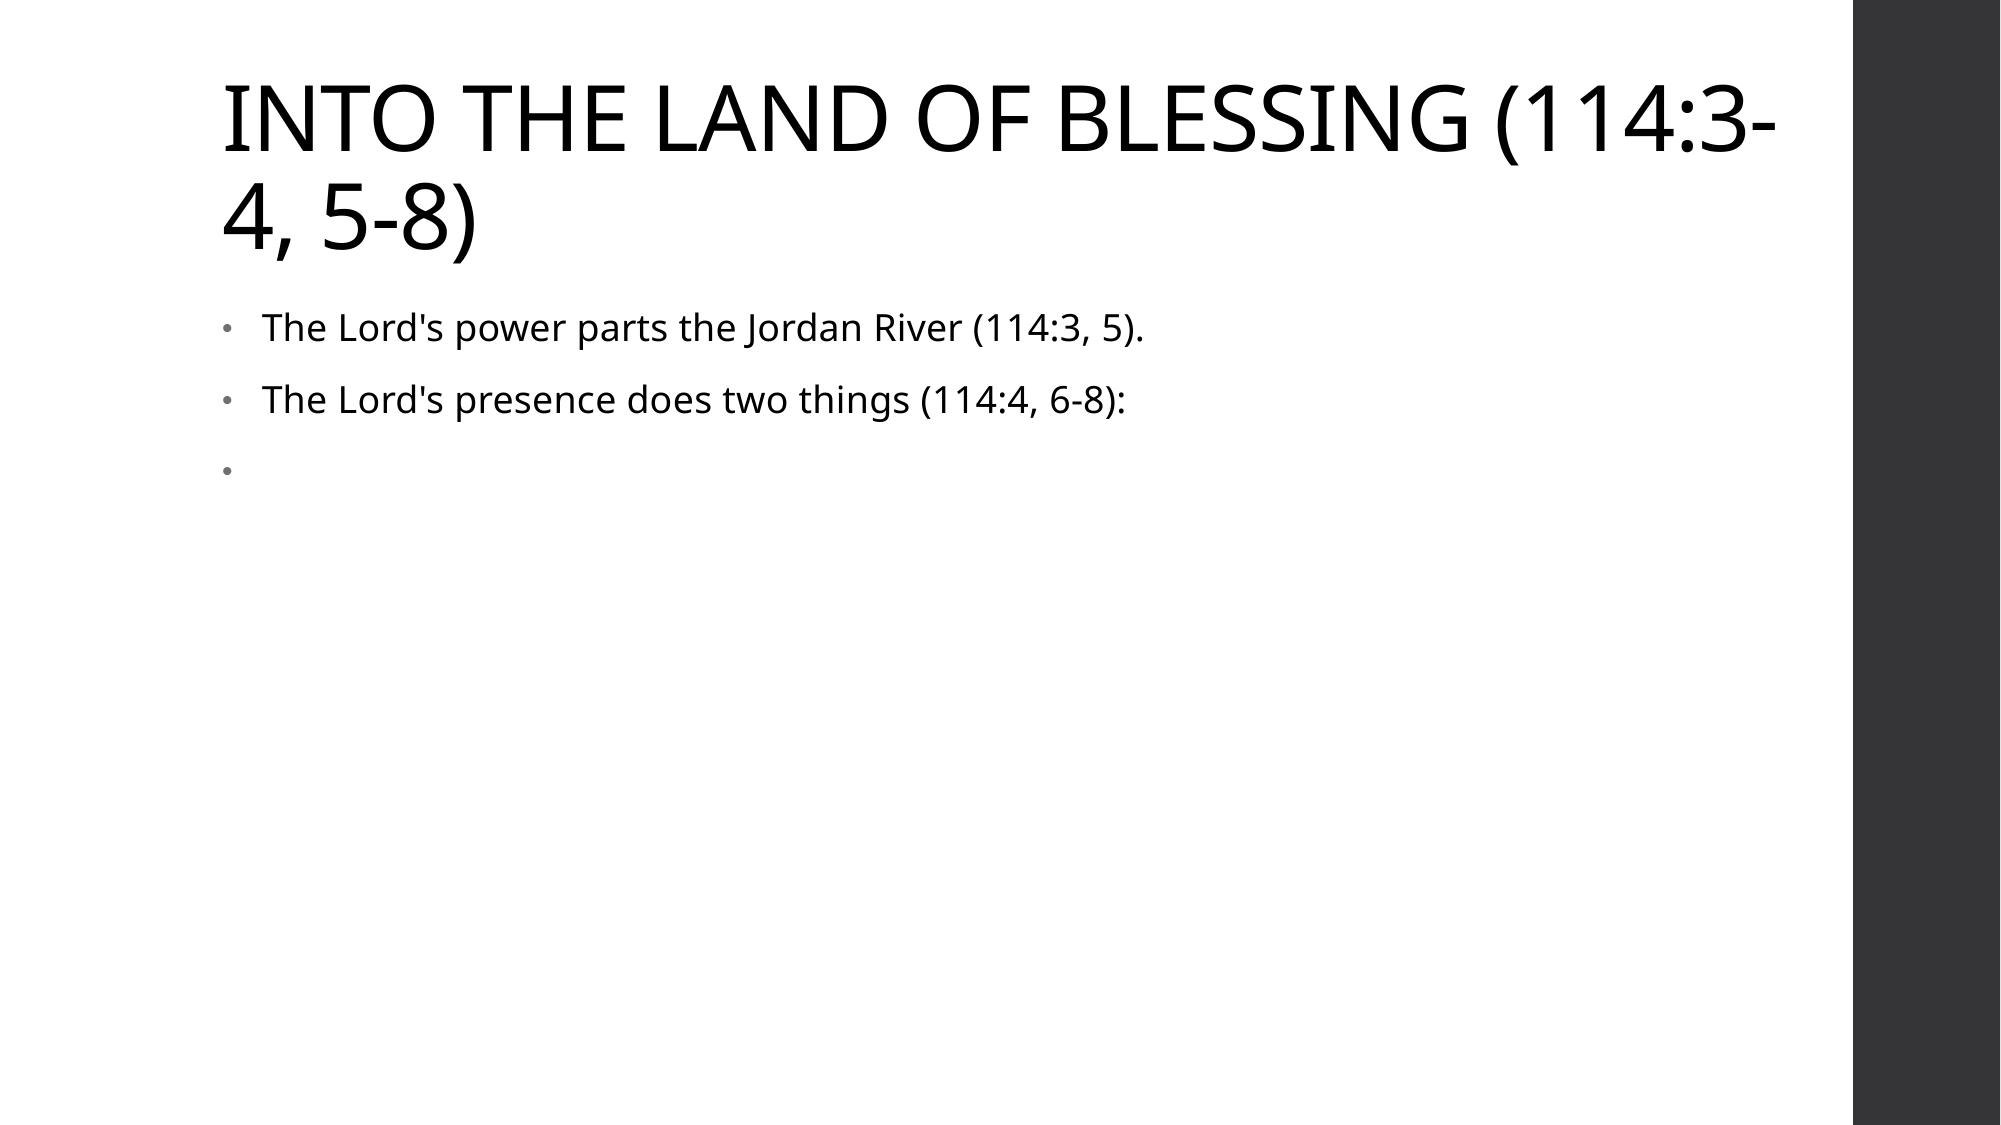

# INTO THE LAND OF BLESSING (114:3-4, 5-8)
 The Lord's power parts the Jordan River (114:3, 5).
 The Lord's presence does two things (114:4, 6-8):